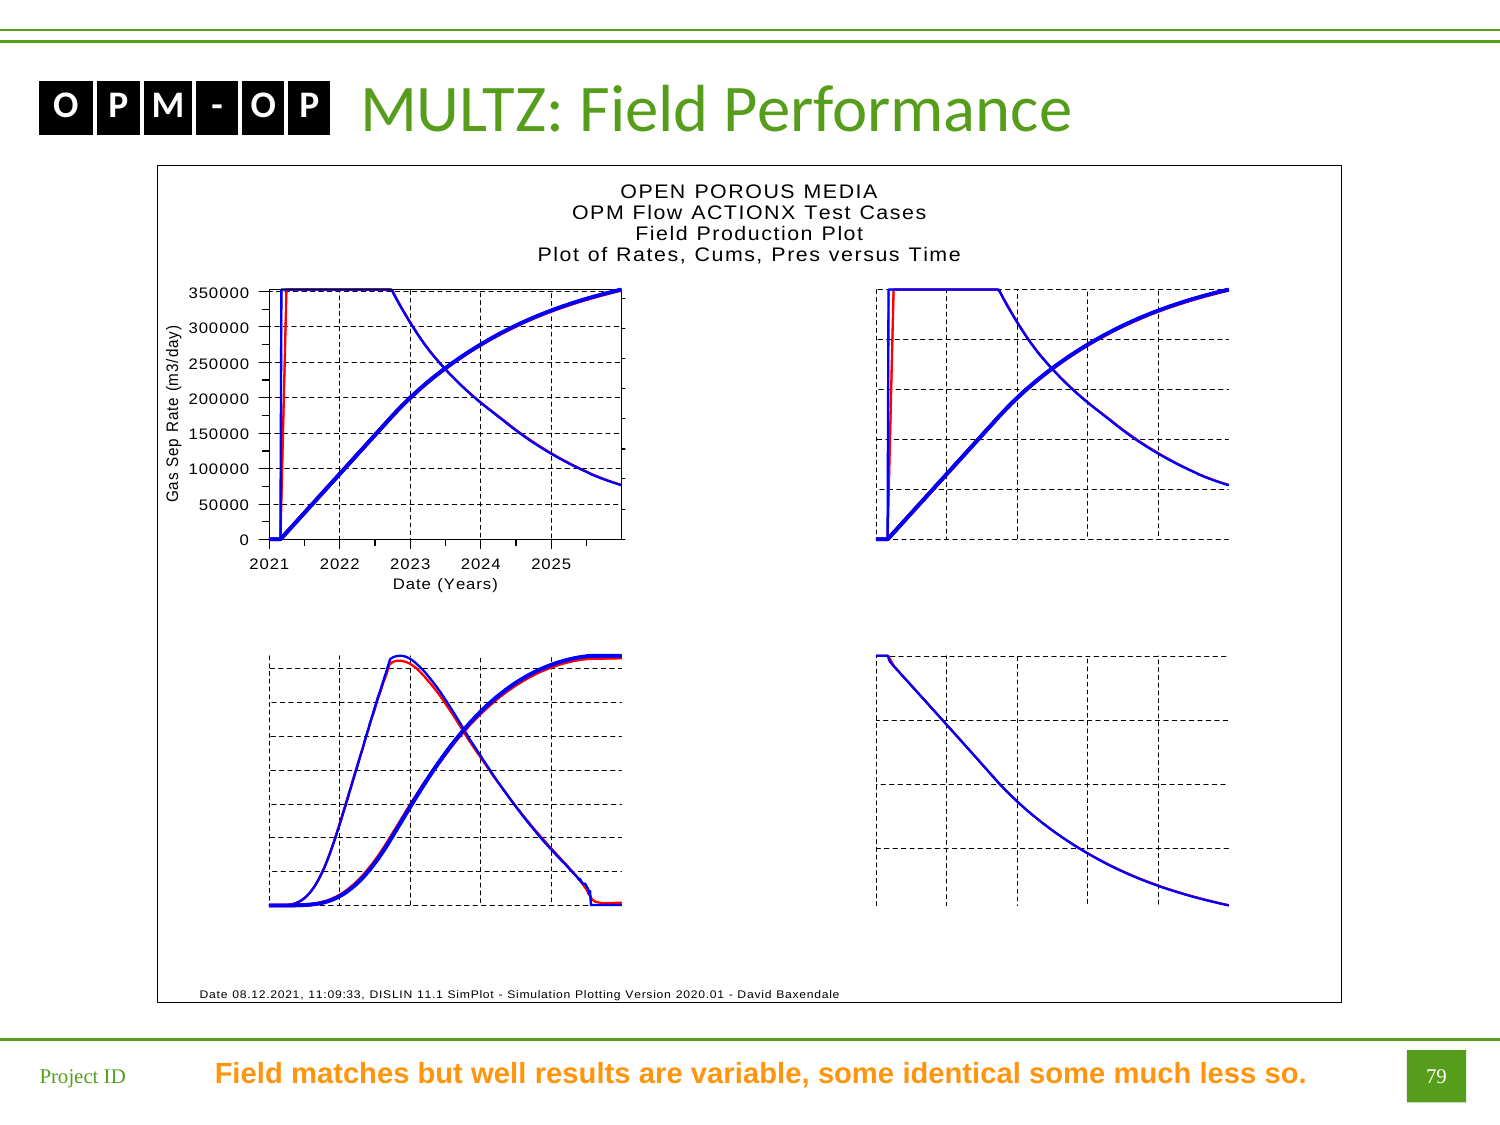

# MULTZ: Field Performance
Project ID
 Field matches but well results are variable, some identical some much less so.
79